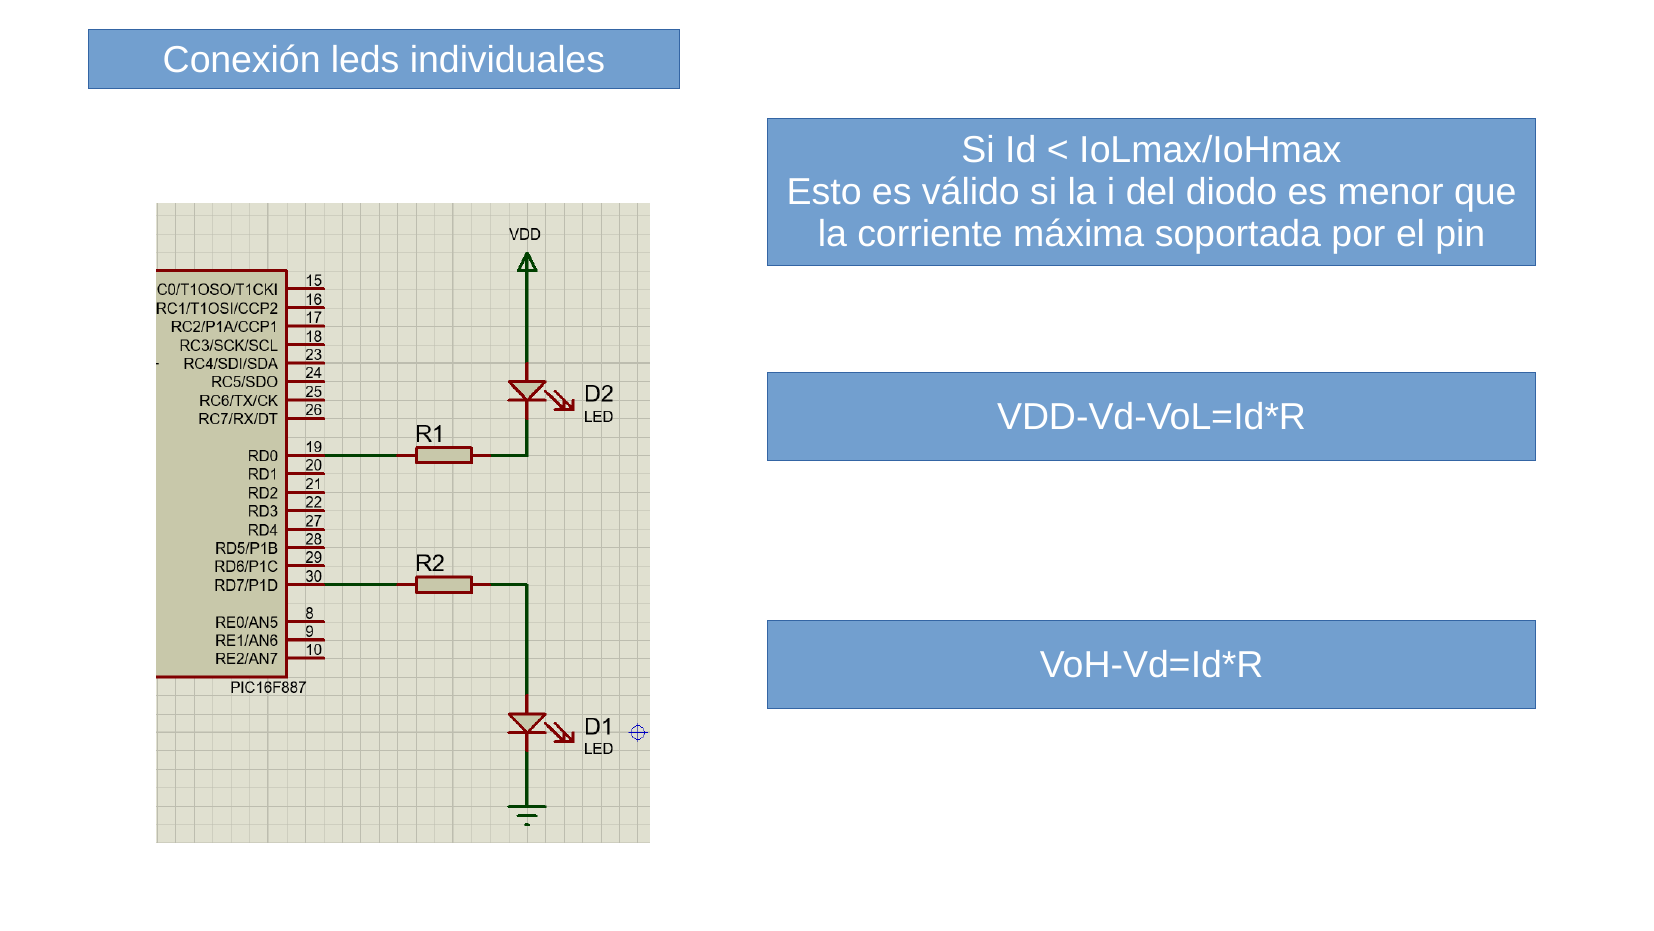

Conexión leds individuales
Si Id < IoLmax/IoHmax
Esto es válido si la i del diodo es menor que la corriente máxima soportada por el pin
VDD-Vd-VoL=Id*R
VoH-Vd=Id*R